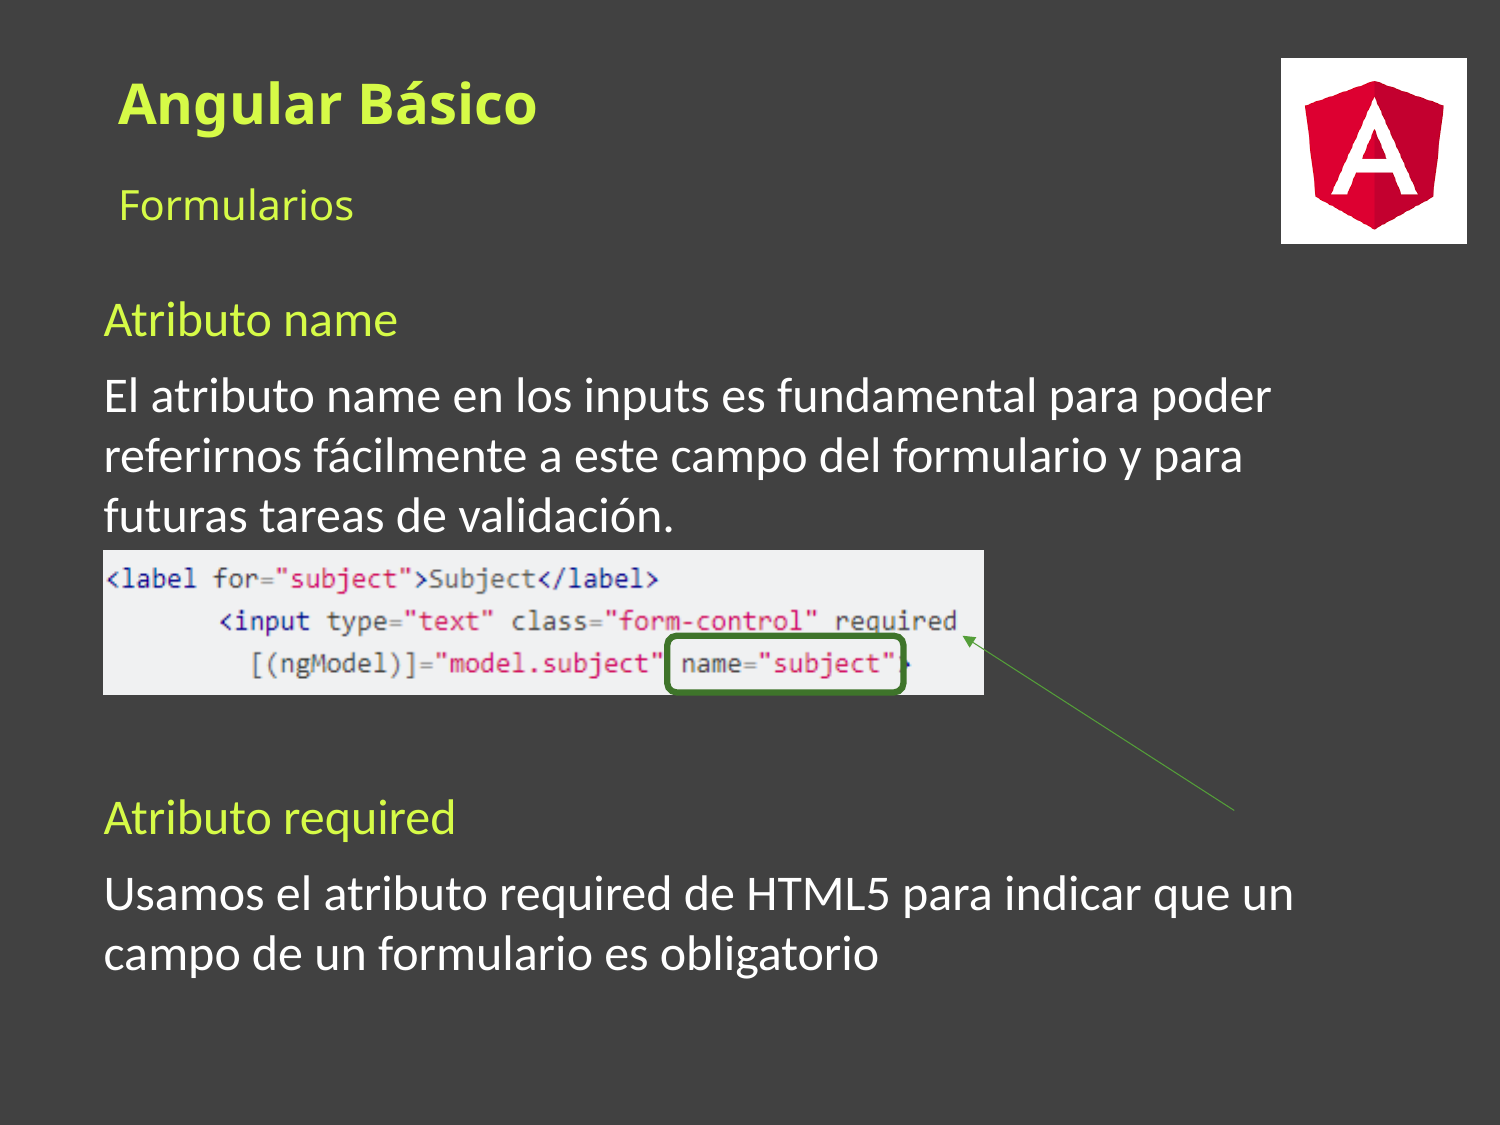

# Angular Básico
Formularios
Atributo name
El atributo name en los inputs es fundamental para poder referirnos fácilmente a este campo del formulario y para futuras tareas de validación.
Atributo required
Usamos el atributo required de HTML5 para indicar que un campo de un formulario es obligatorio